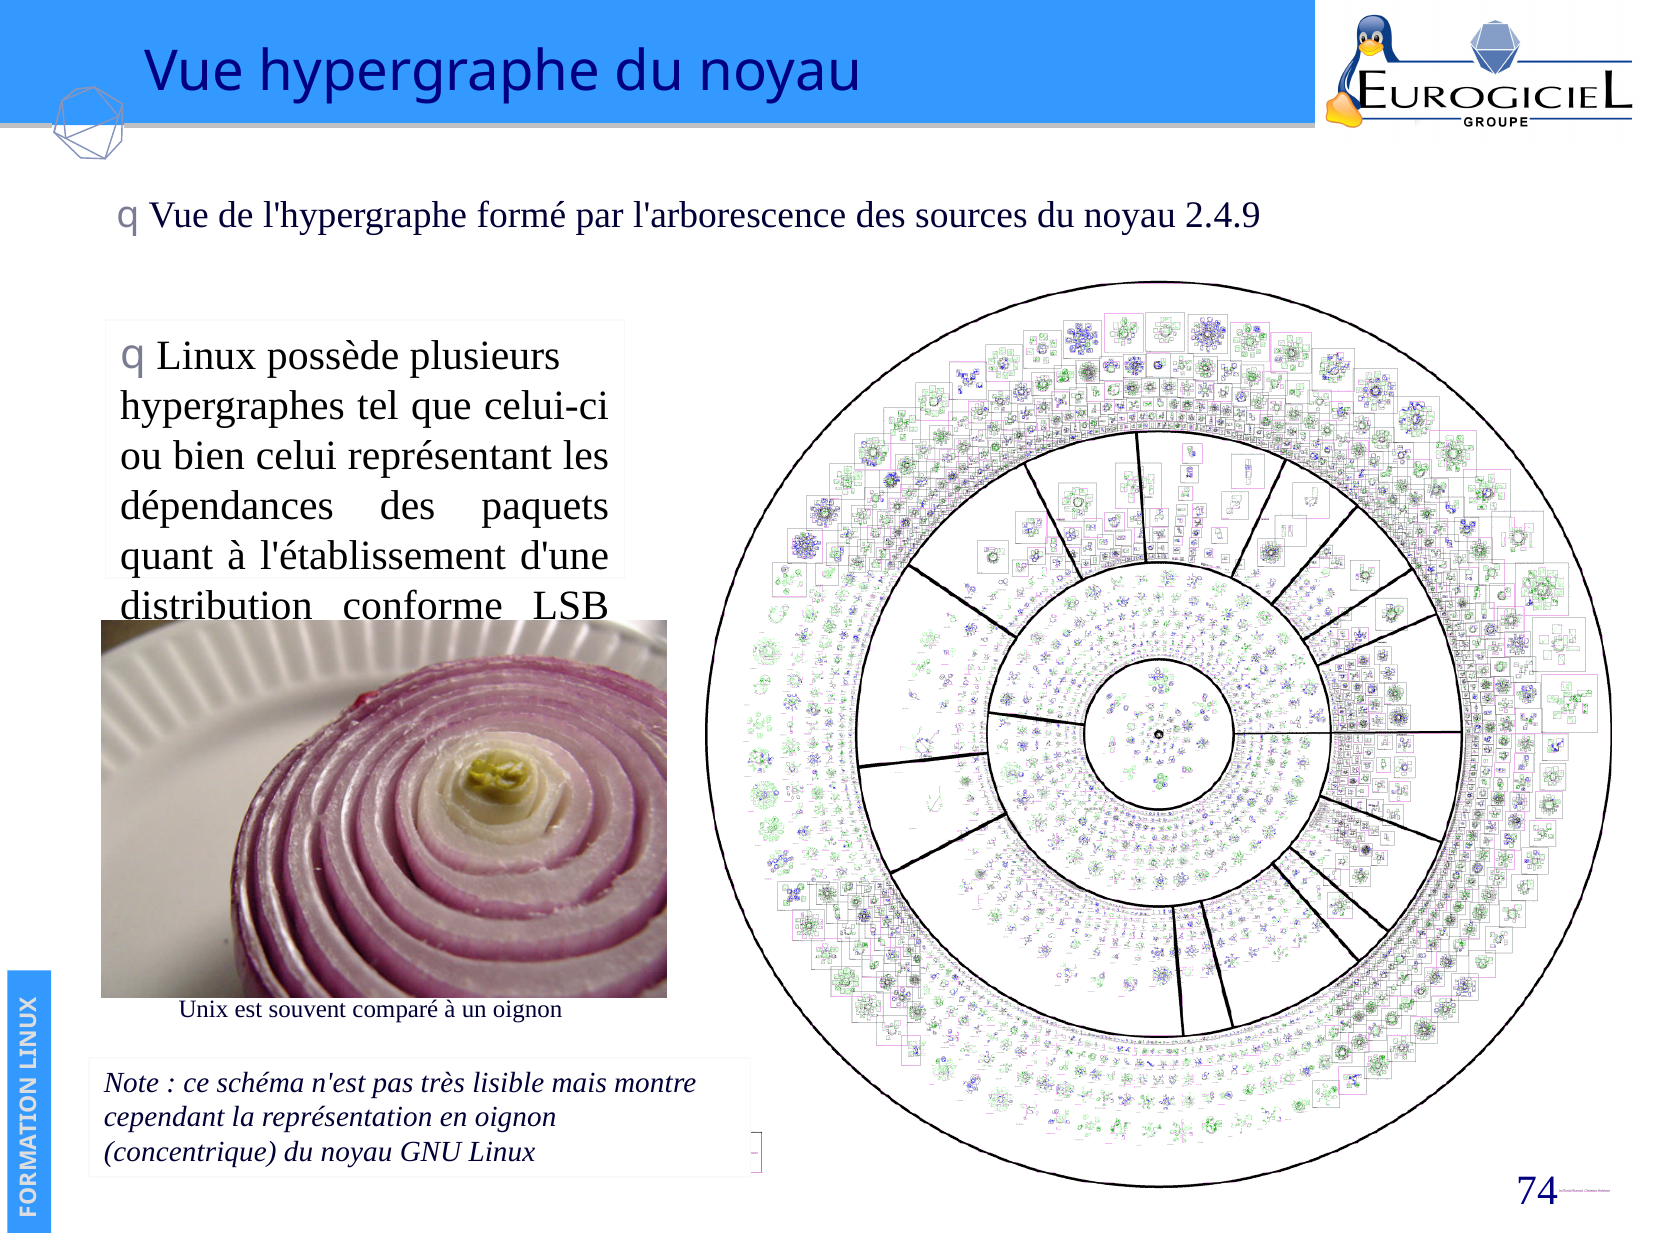

# Vue hypergraphe du noyau
 Vue de l'hypergraphe formé par l'arborescence des sources du noyau 2.4.9 
 Linux possède plusieurs
hypergraphes tel que celui-ci ou bien celui représentant les dépendances des paquets quant à l'établissement d'une distribution conforme LSB (même basique).
Unix est souvent comparé à un oignon
Note : ce schéma n'est pas très lisible mais montre cependant la représentation en oignon (concentrique) du noyau GNU Linux 